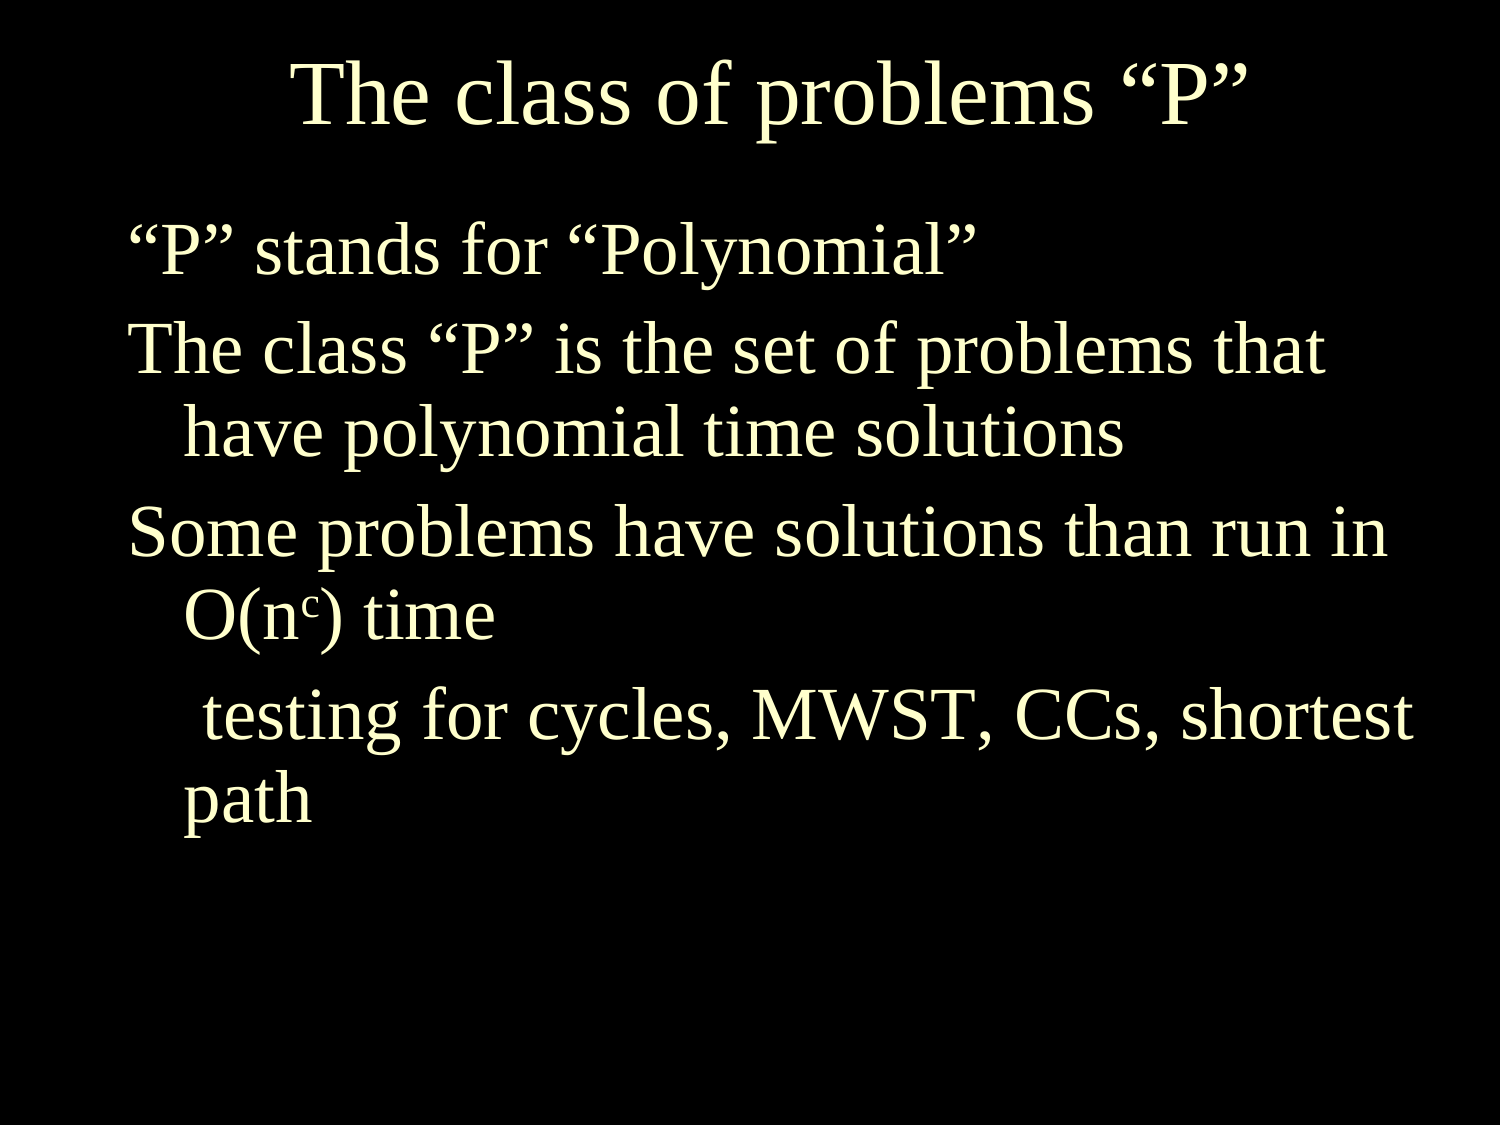

# The class of problems “P”
“P” stands for “Polynomial”
The class “P” is the set of problems that have polynomial time solutions
Some problems have solutions than run in O(nc) time
	 testing for cycles, MWST, CCs, shortest path